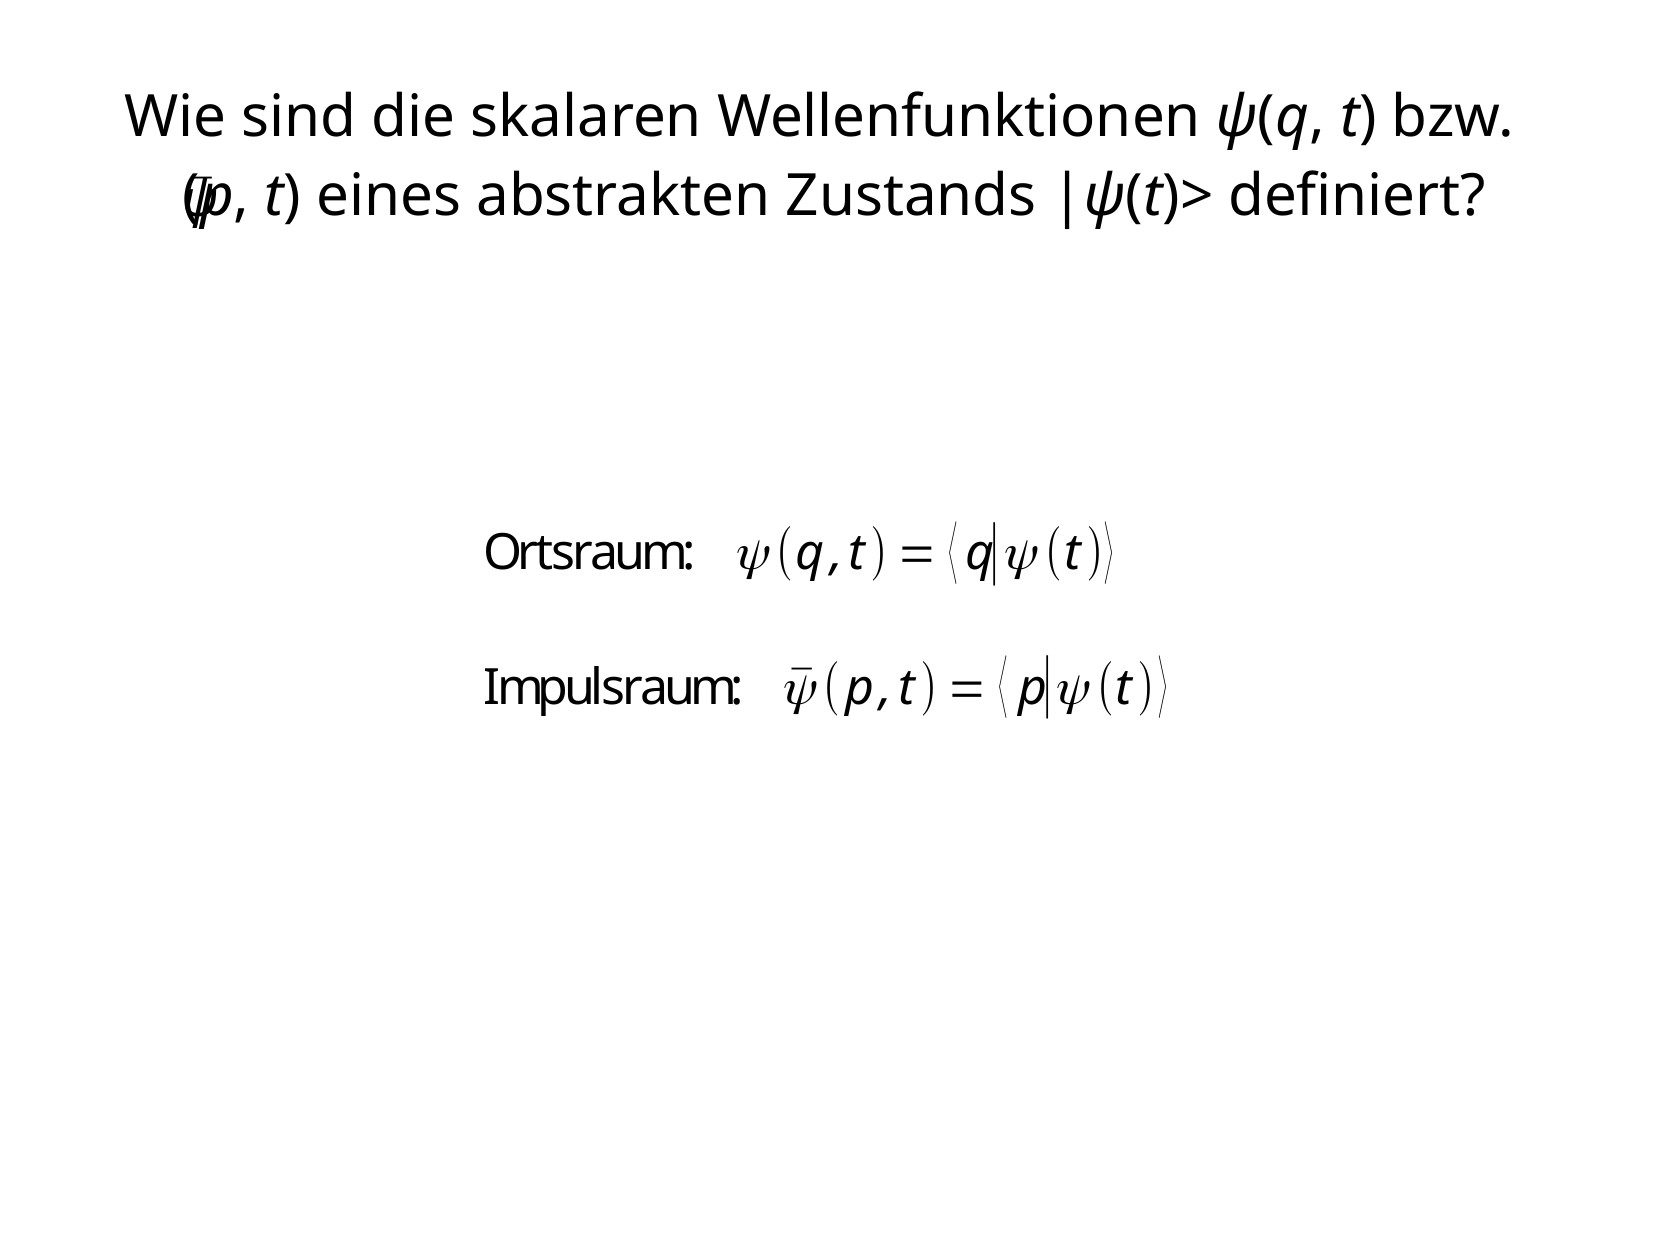

# Wie sind die skalaren Wellenfunktionen ψ(q, t) bzw. (p, t) eines abstrakten Zustands |ψ(t)> definiert?